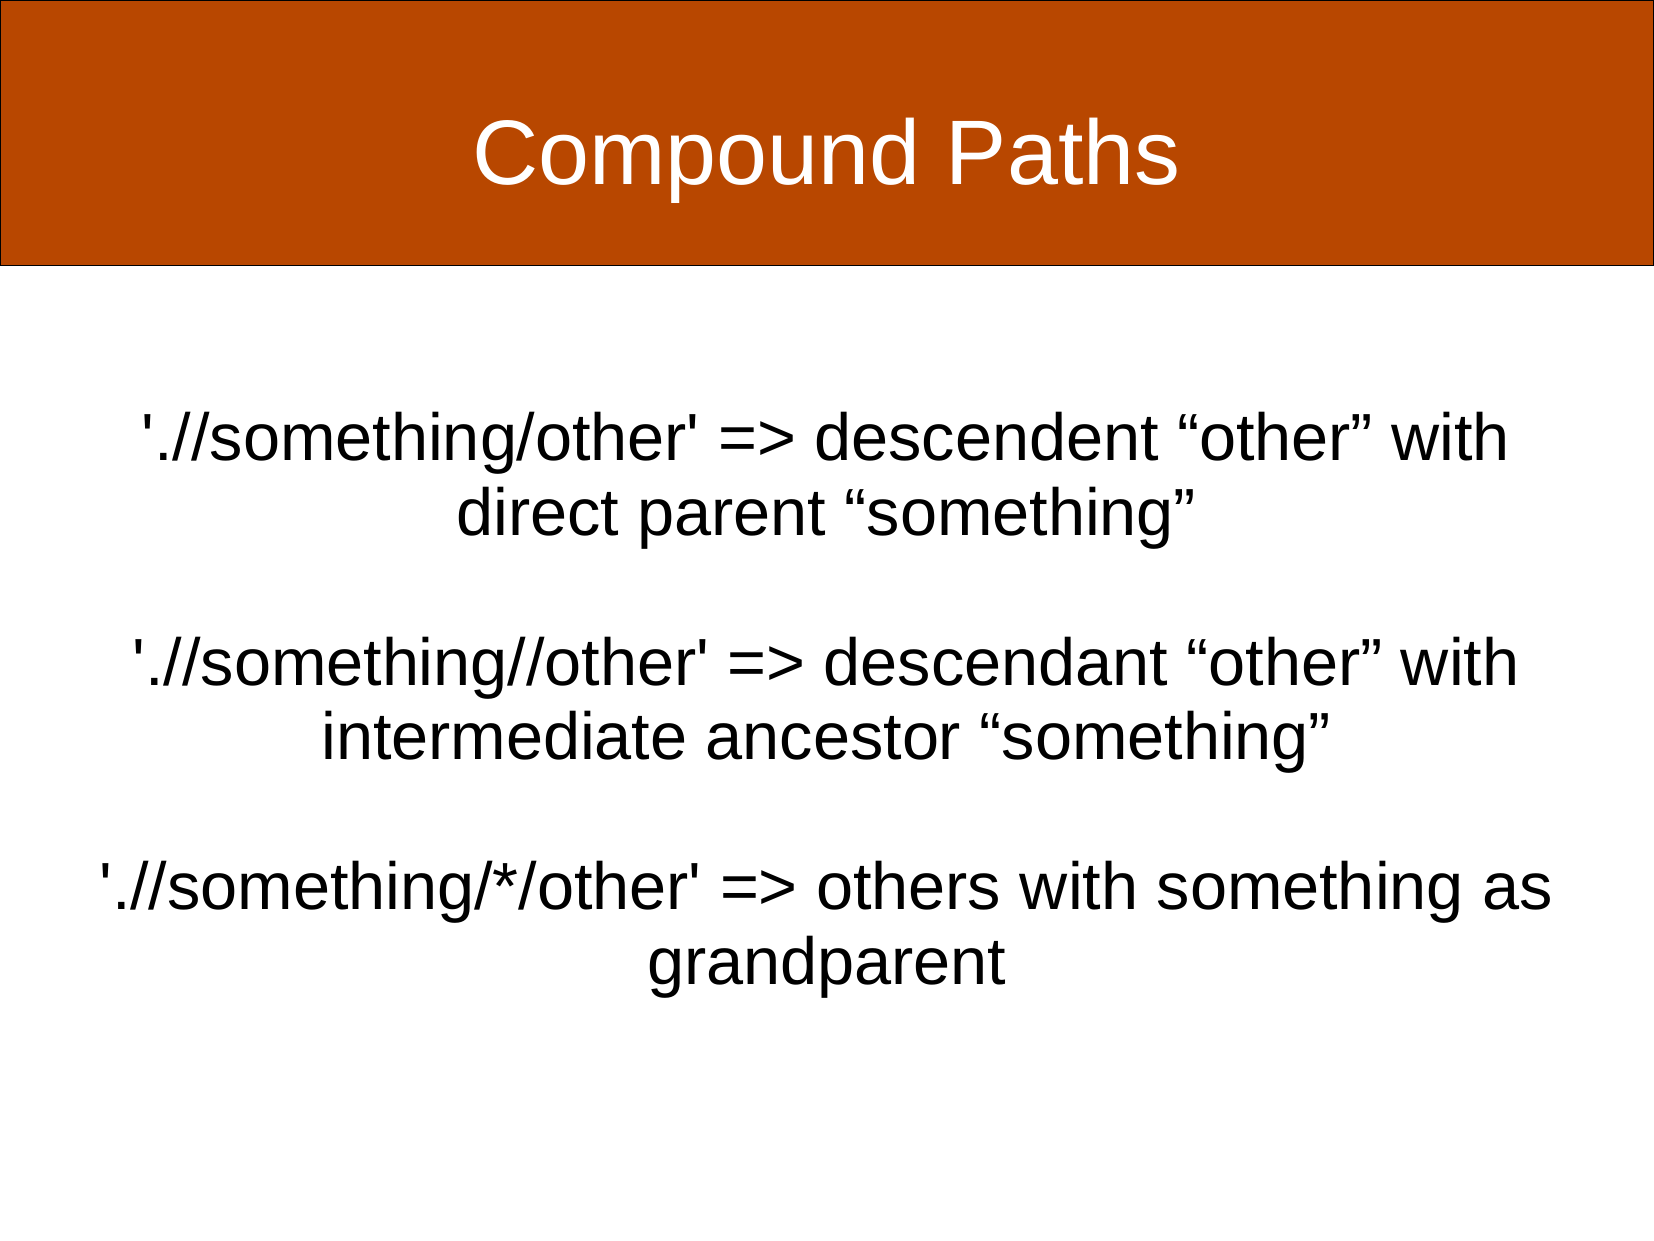

# Compound Paths
'.//something/other' => descendent “other” with direct parent “something”
'.//something//other' => descendant “other” with intermediate ancestor “something”
'.//something/*/other' => others with something as grandparent